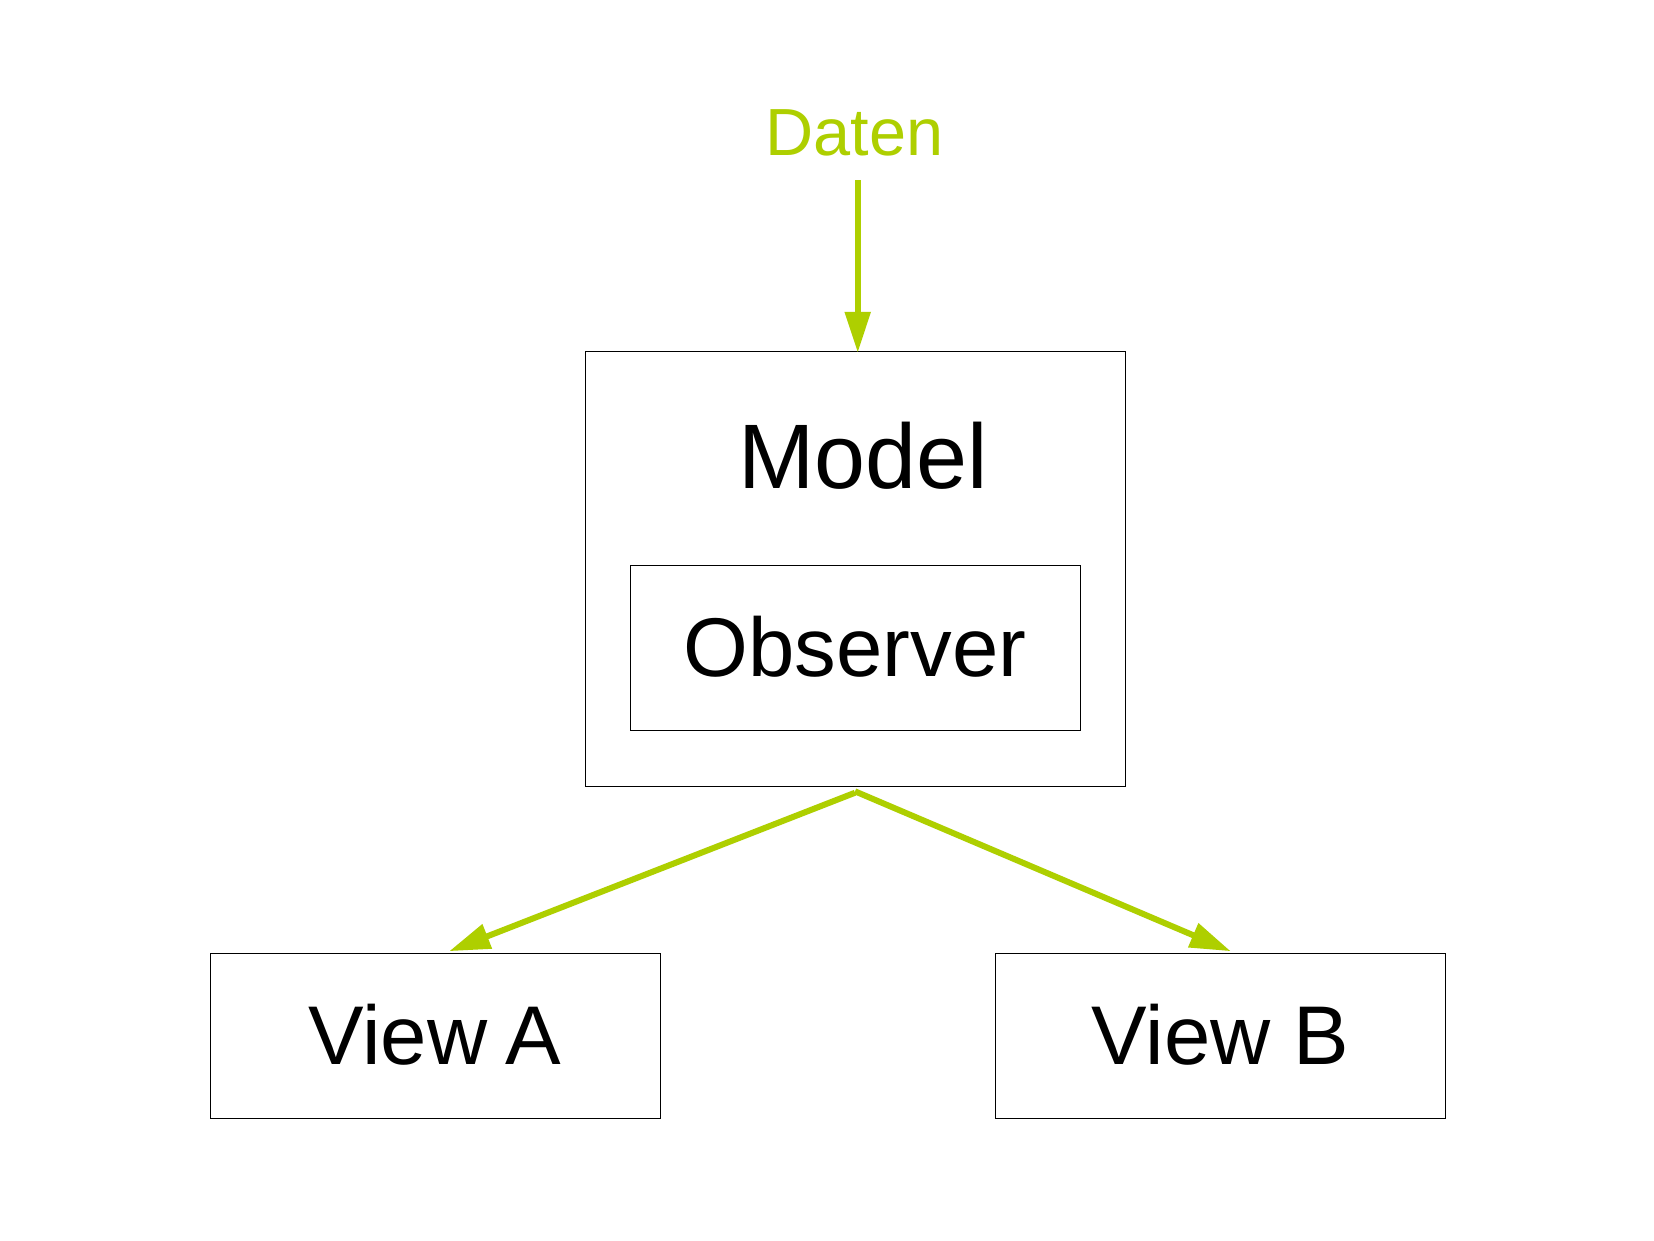

Daten
Model
Observer
View A
View B